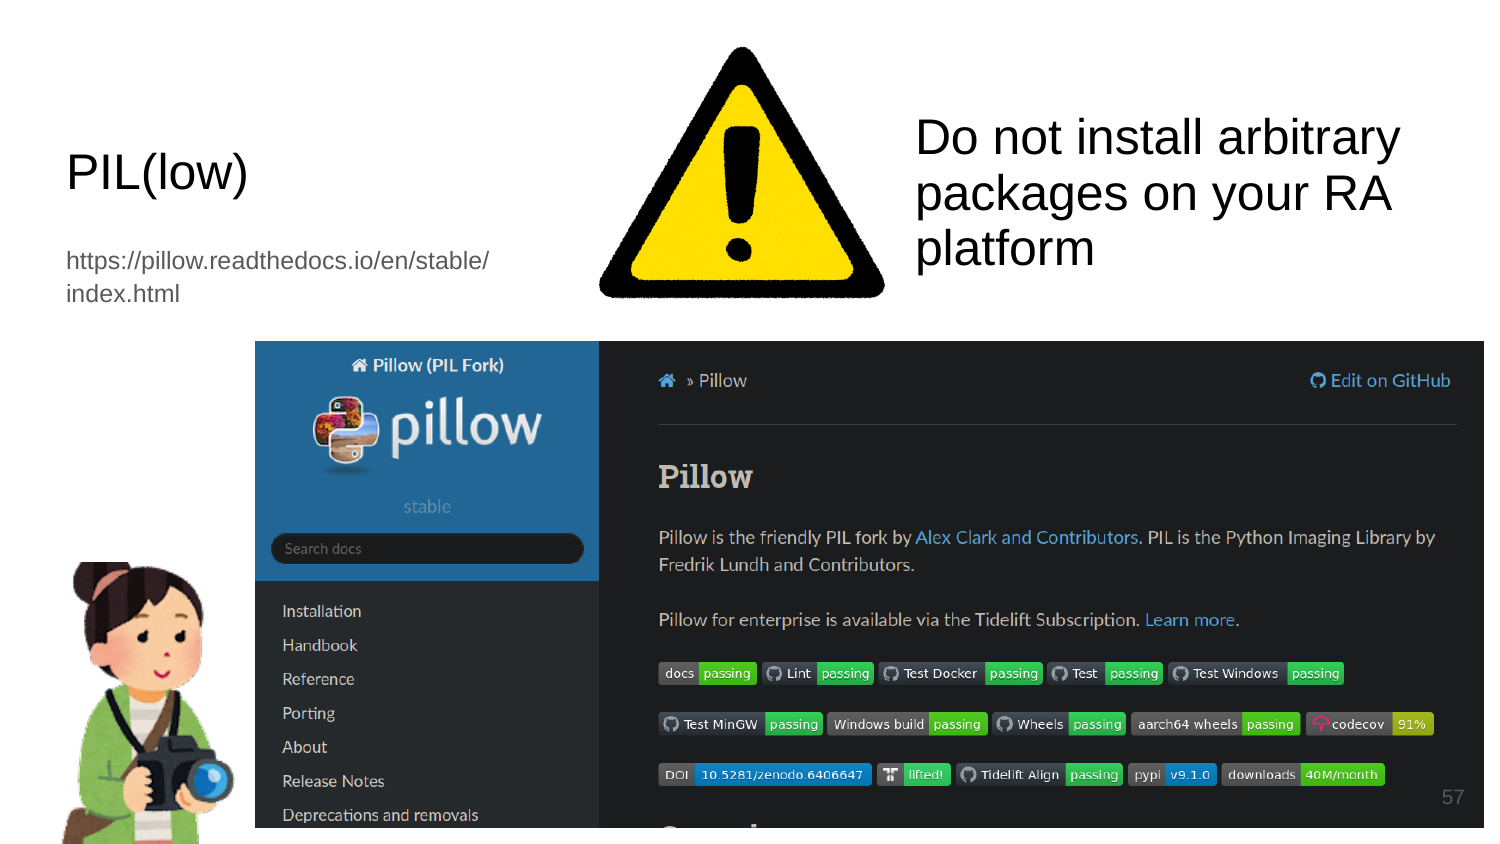

Do not install arbitrary packages on your RA platform
# PIL(low)
https://pillow.readthedocs.io/en/stable/index.html